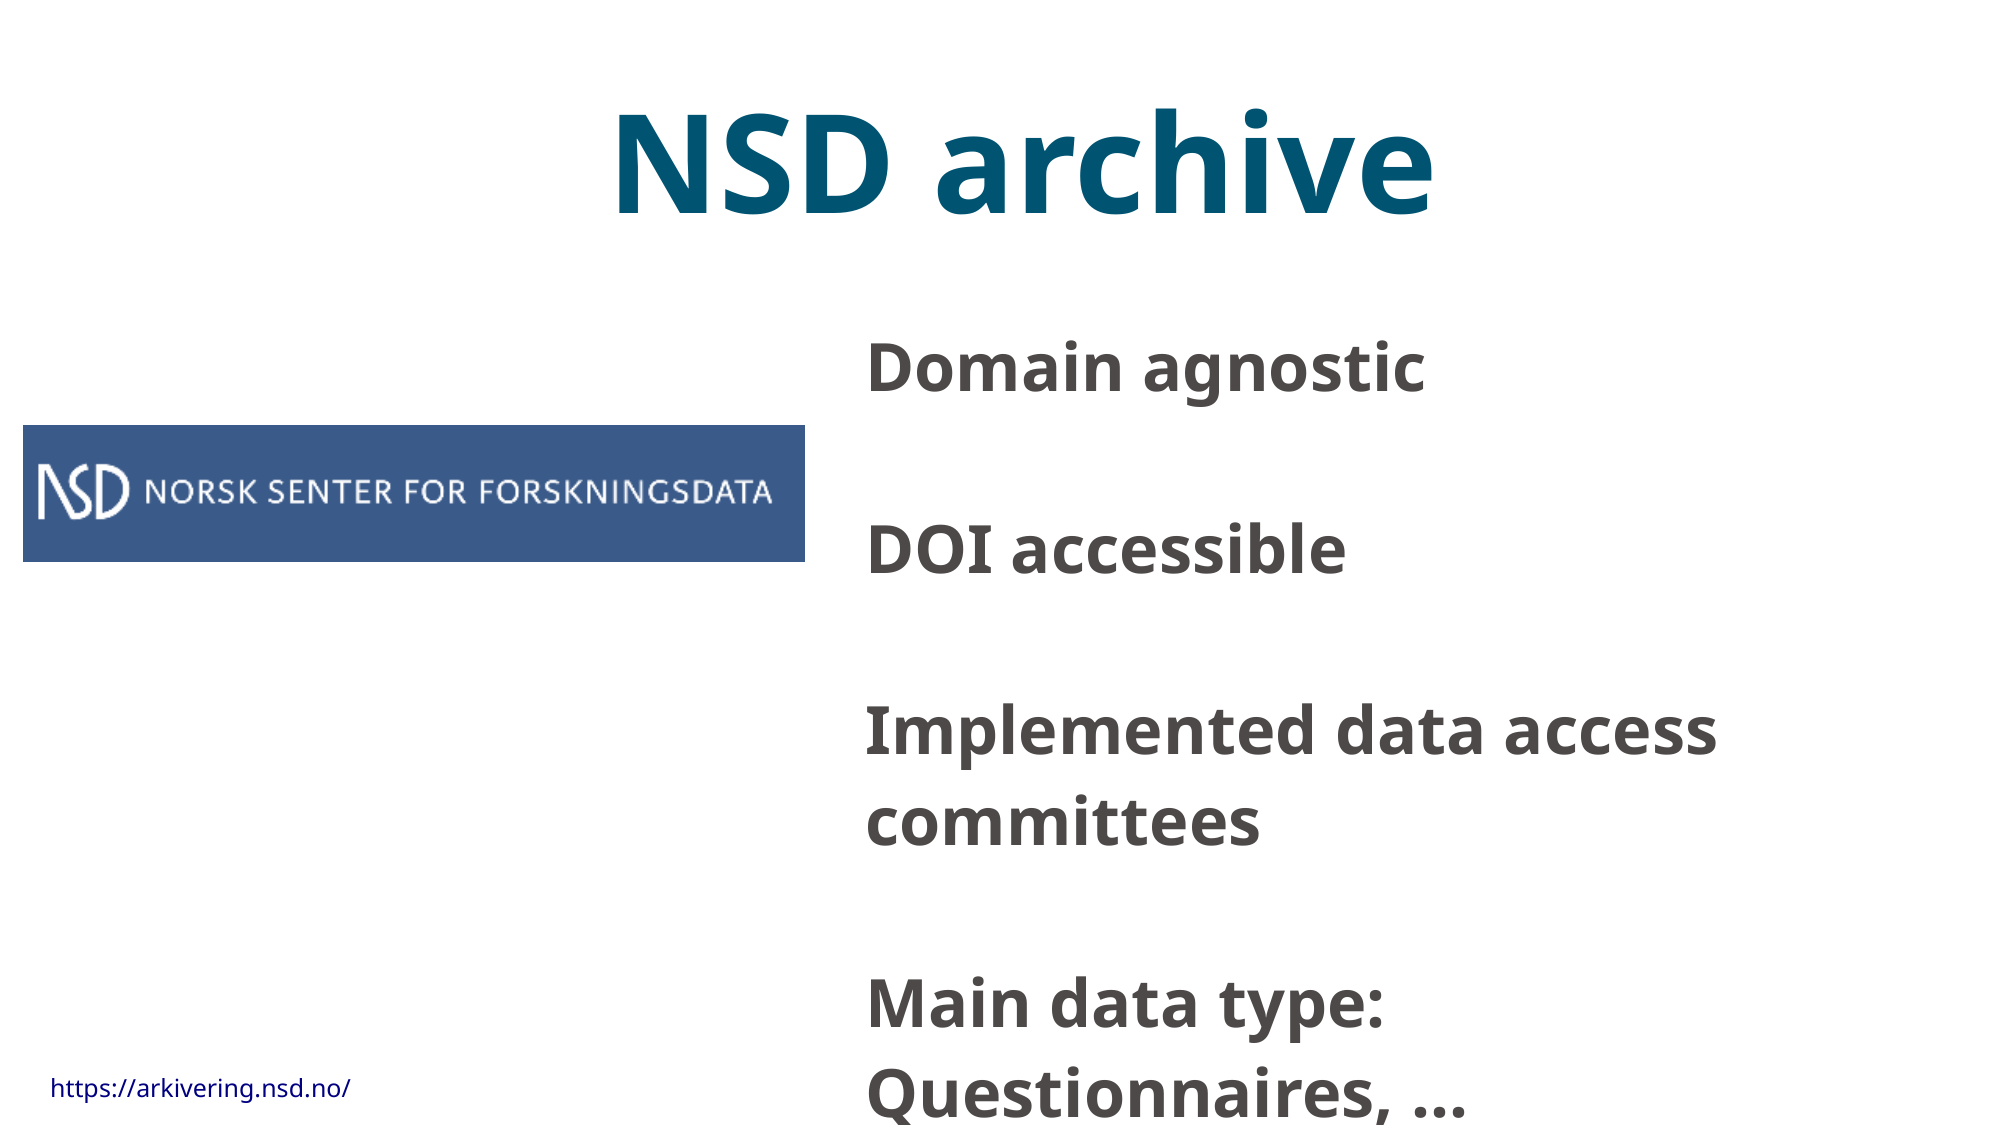

NSD archive
Domain agnostic
DOI accessible
Implemented data access committees
Main data type: Questionnaires, ...
https://arkivering.nsd.no/